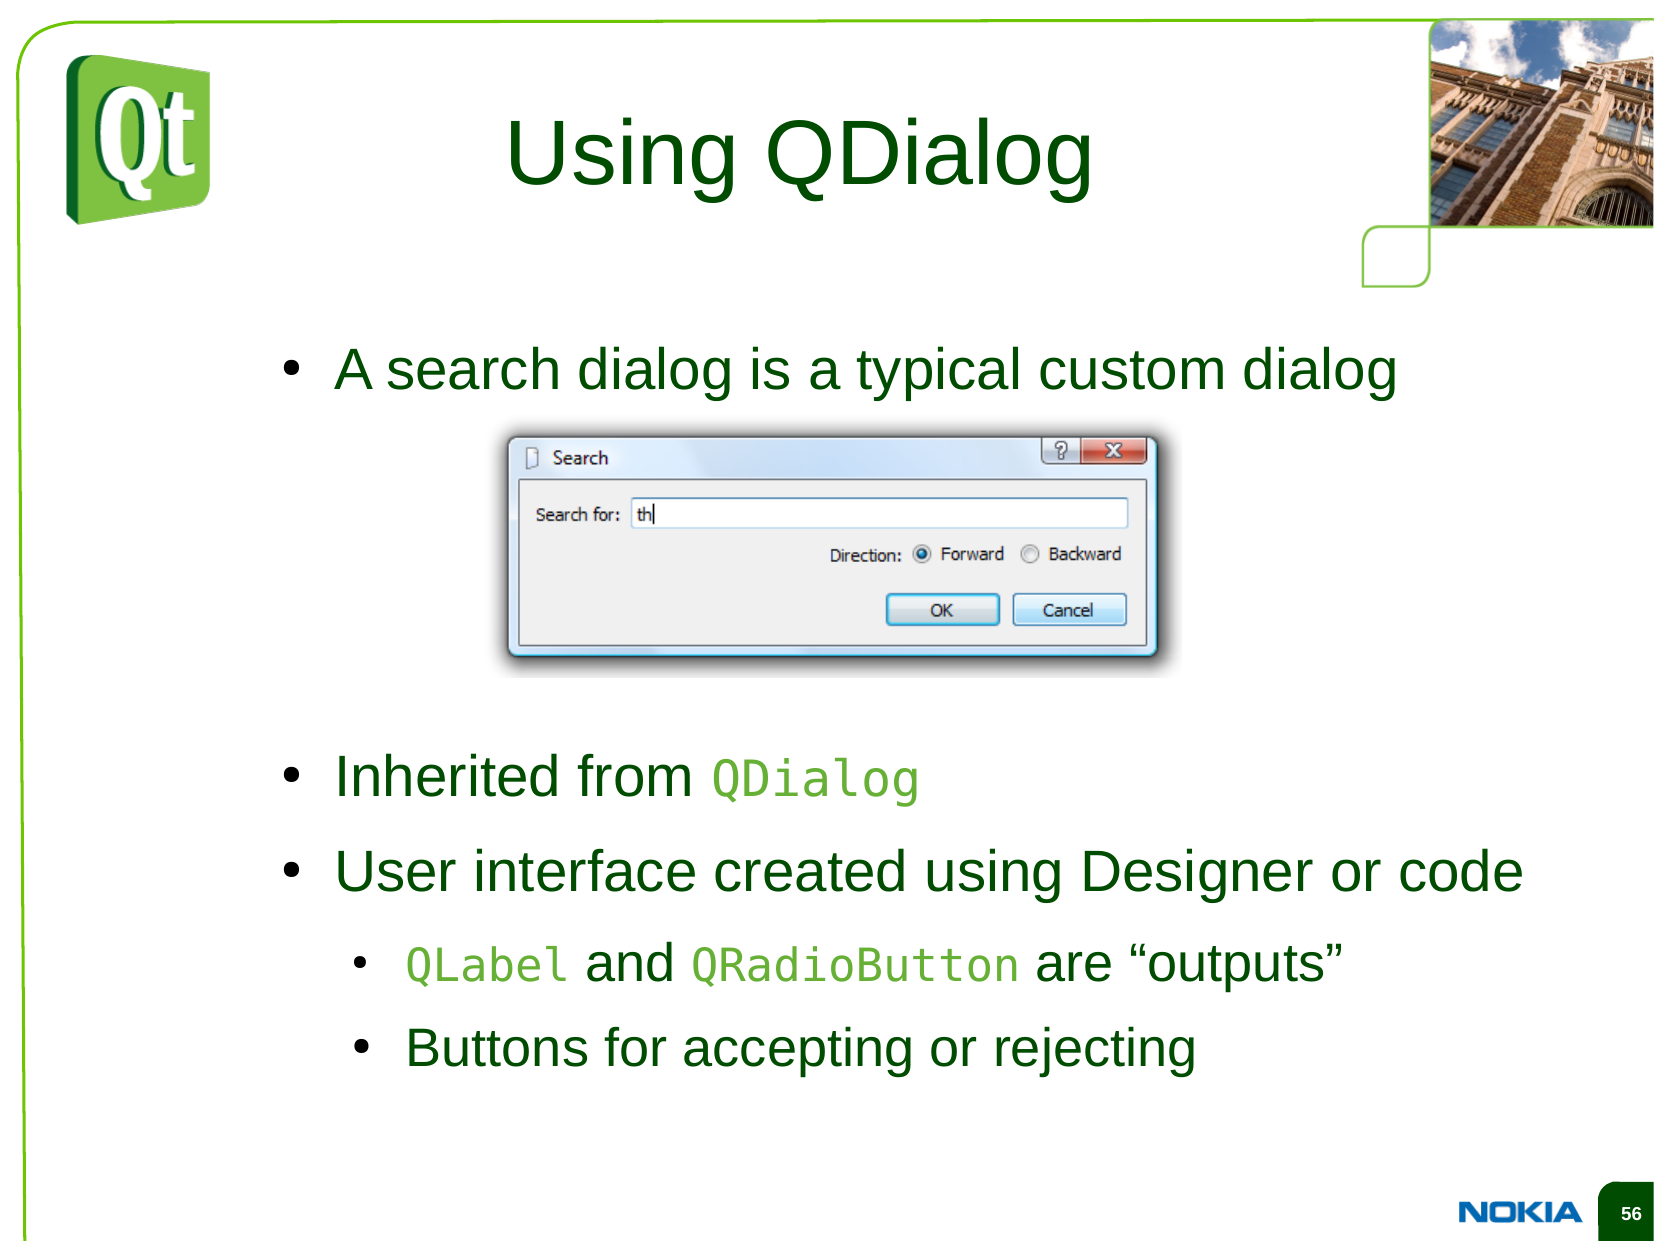

# Using QDialog
A search dialog is a typical custom dialog
Inherited from QDialog
User interface created using Designer or code
QLabel and QRadioButton are “outputs”
Buttons for accepting or rejecting